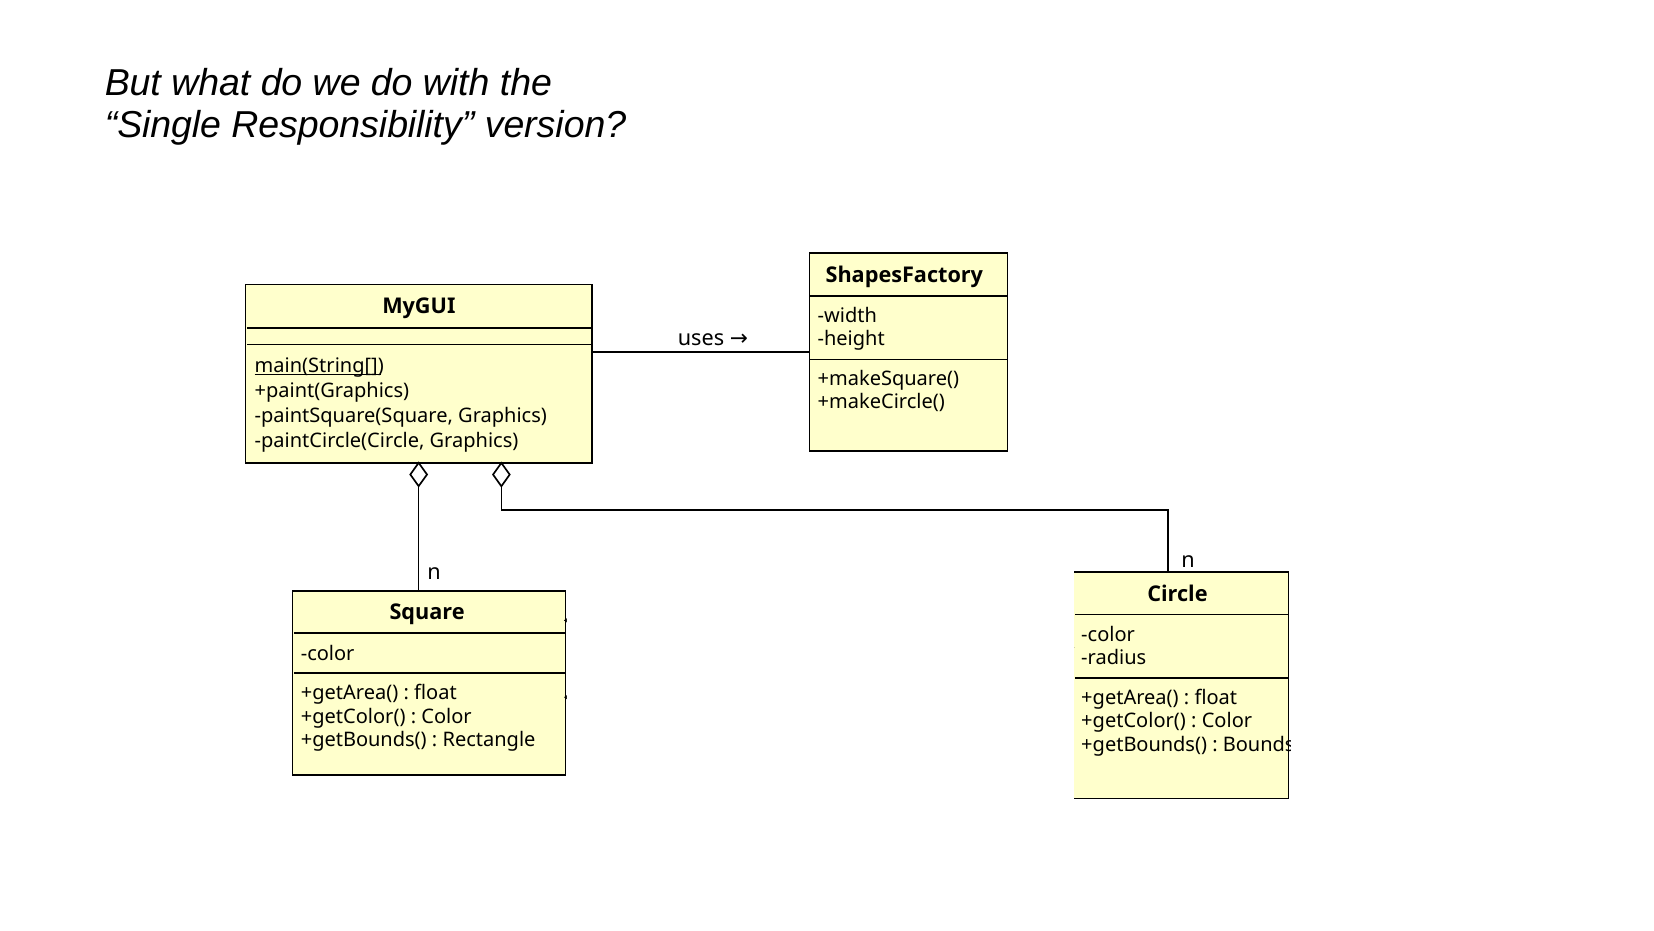

But what do we do with the “Single Responsibility” version?